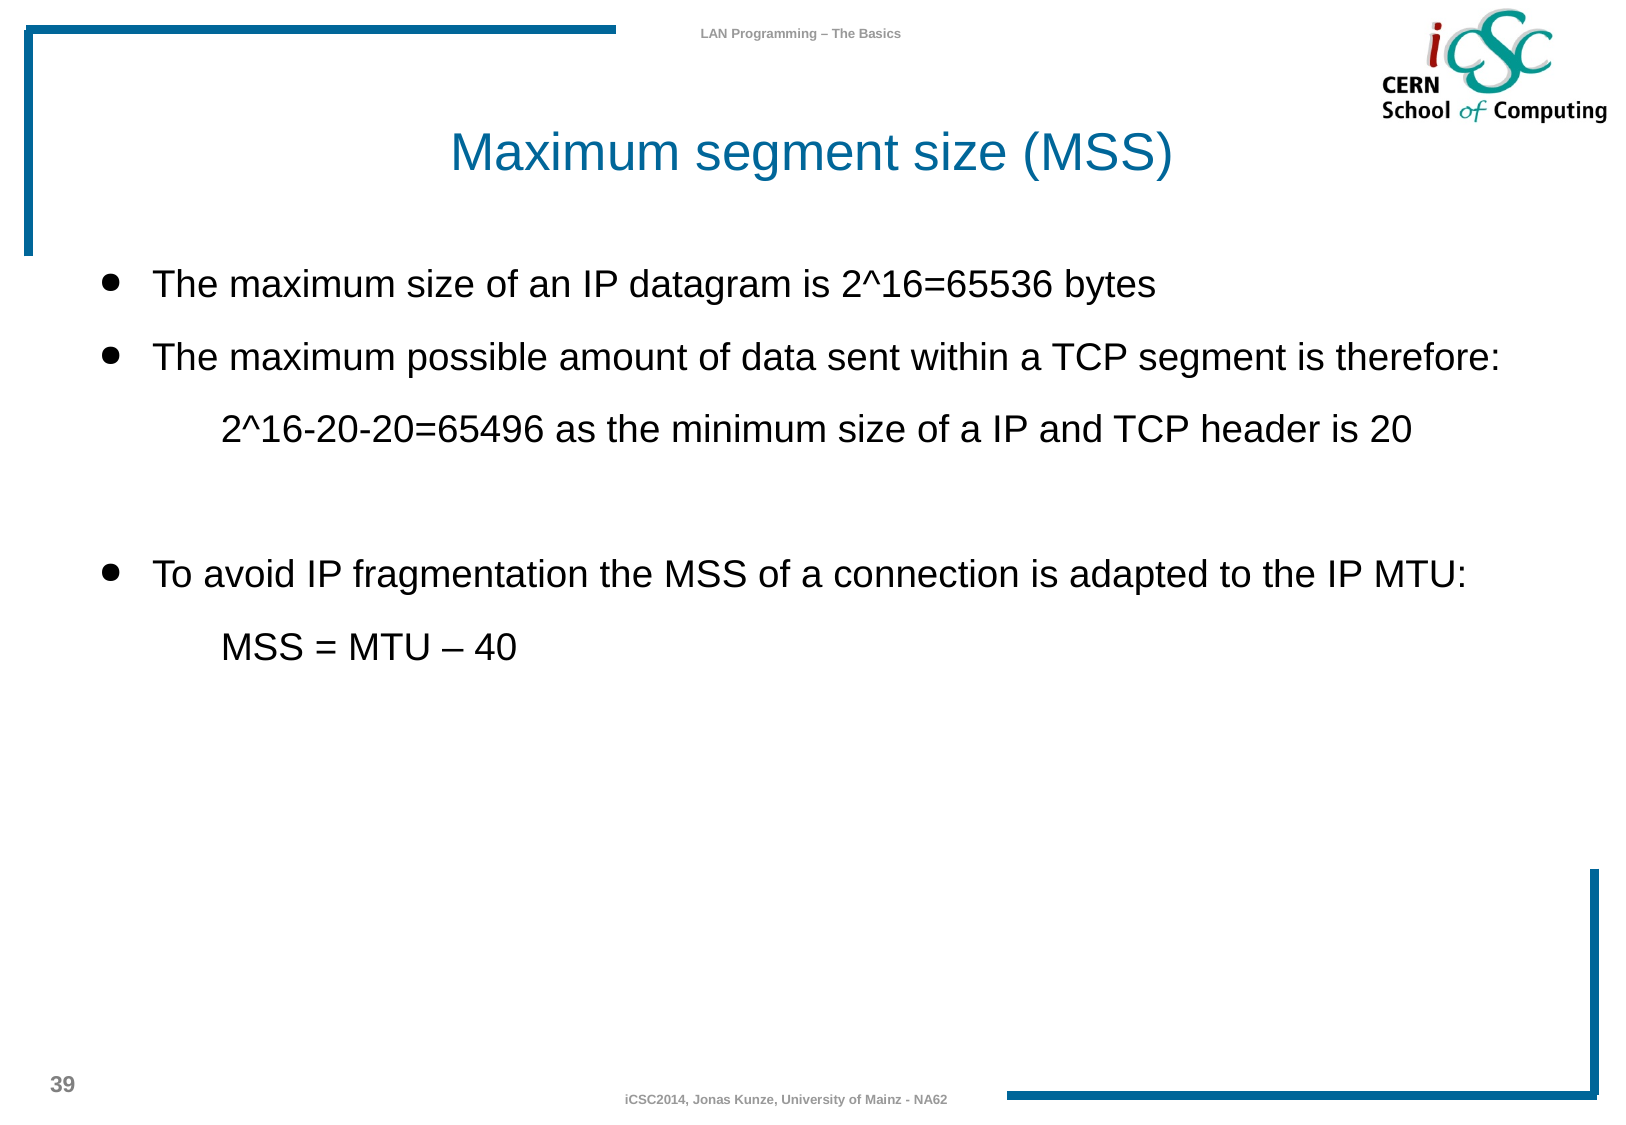

# Maximum segment size (MSS)
The maximum size of an IP datagram is 2^16=65536 bytes
The maximum possible amount of data sent within a TCP segment is therefore:
 2^16-20-20=65496 as the minimum size of a IP and TCP header is 20
To avoid IP fragmentation the MSS of a connection is adapted to the IP MTU:
 MSS = MTU – 40